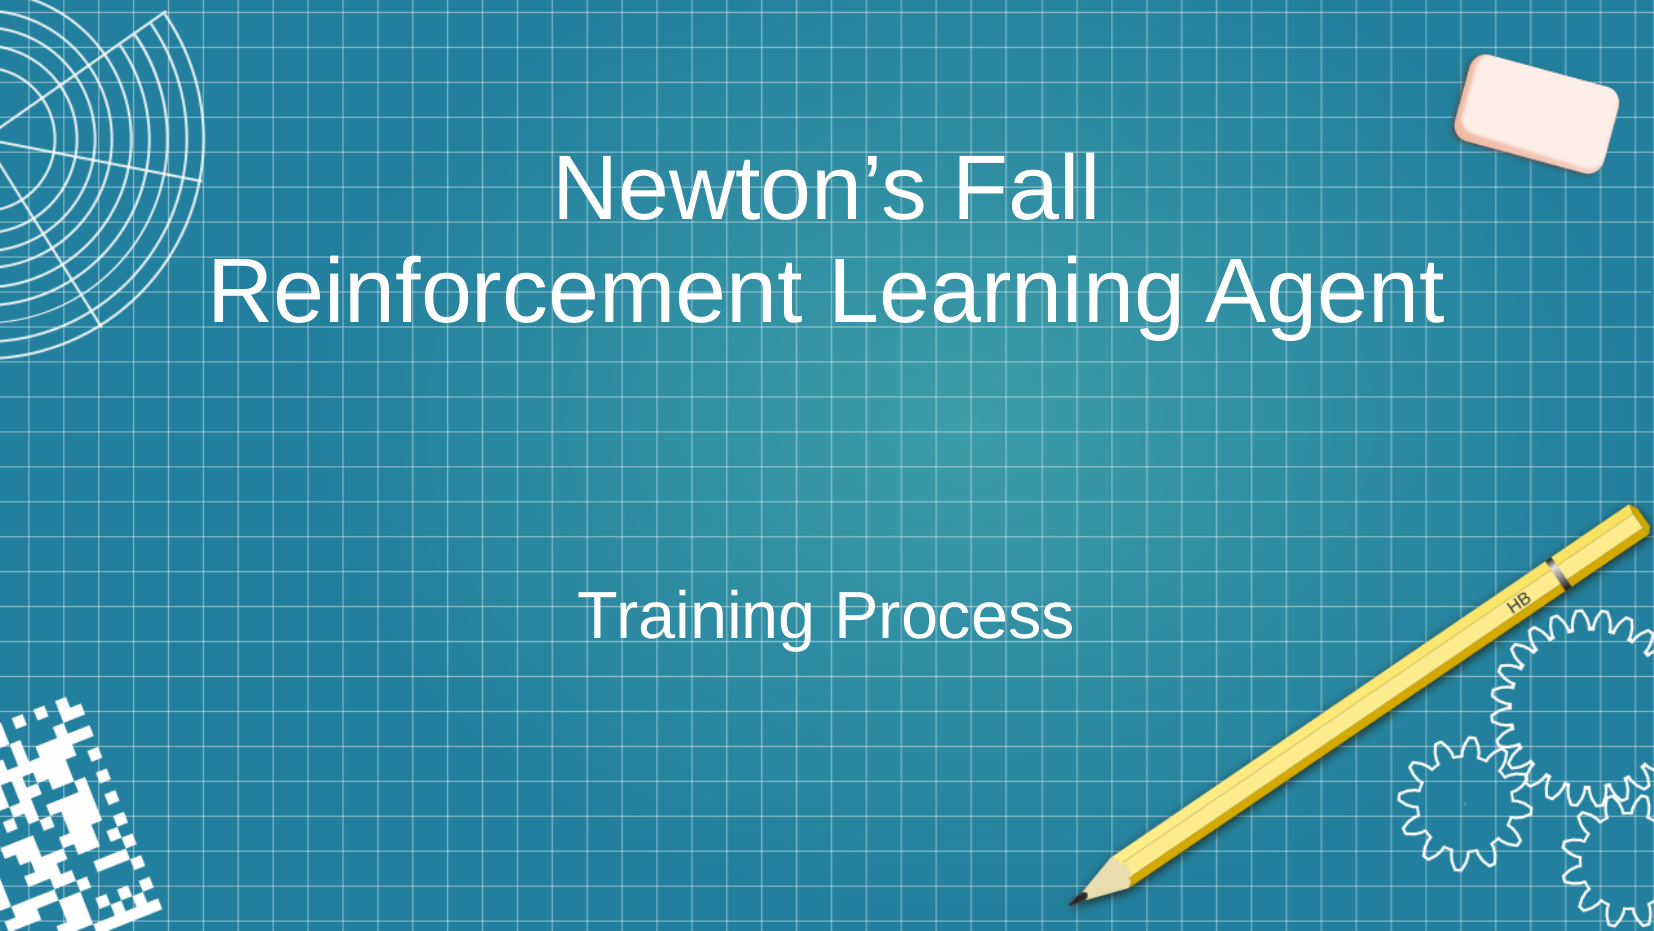

# Newton’s Fall Reinforcement Learning Agent
Training Process